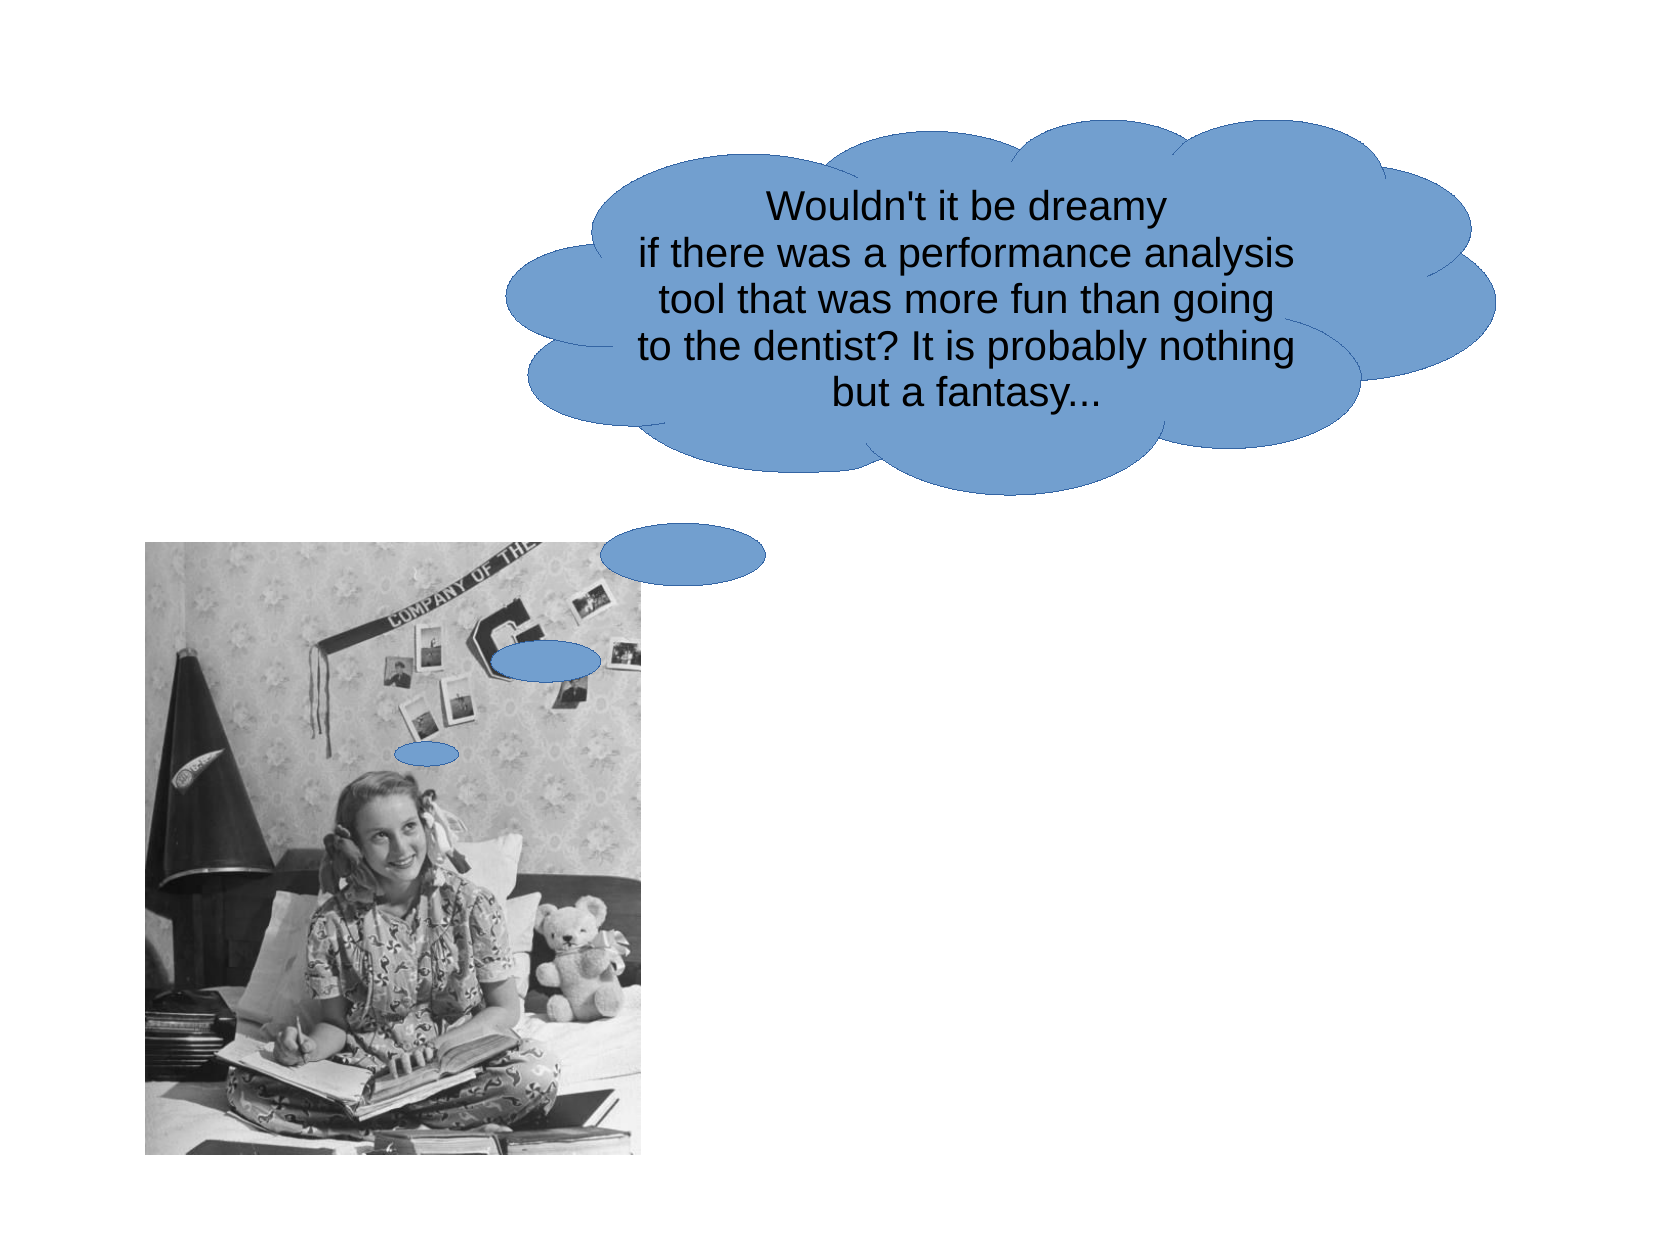

Wouldn't it be dreamy
if there was a performance analysis
tool that was more fun than going
to the dentist? It is probably nothing
but a fantasy...